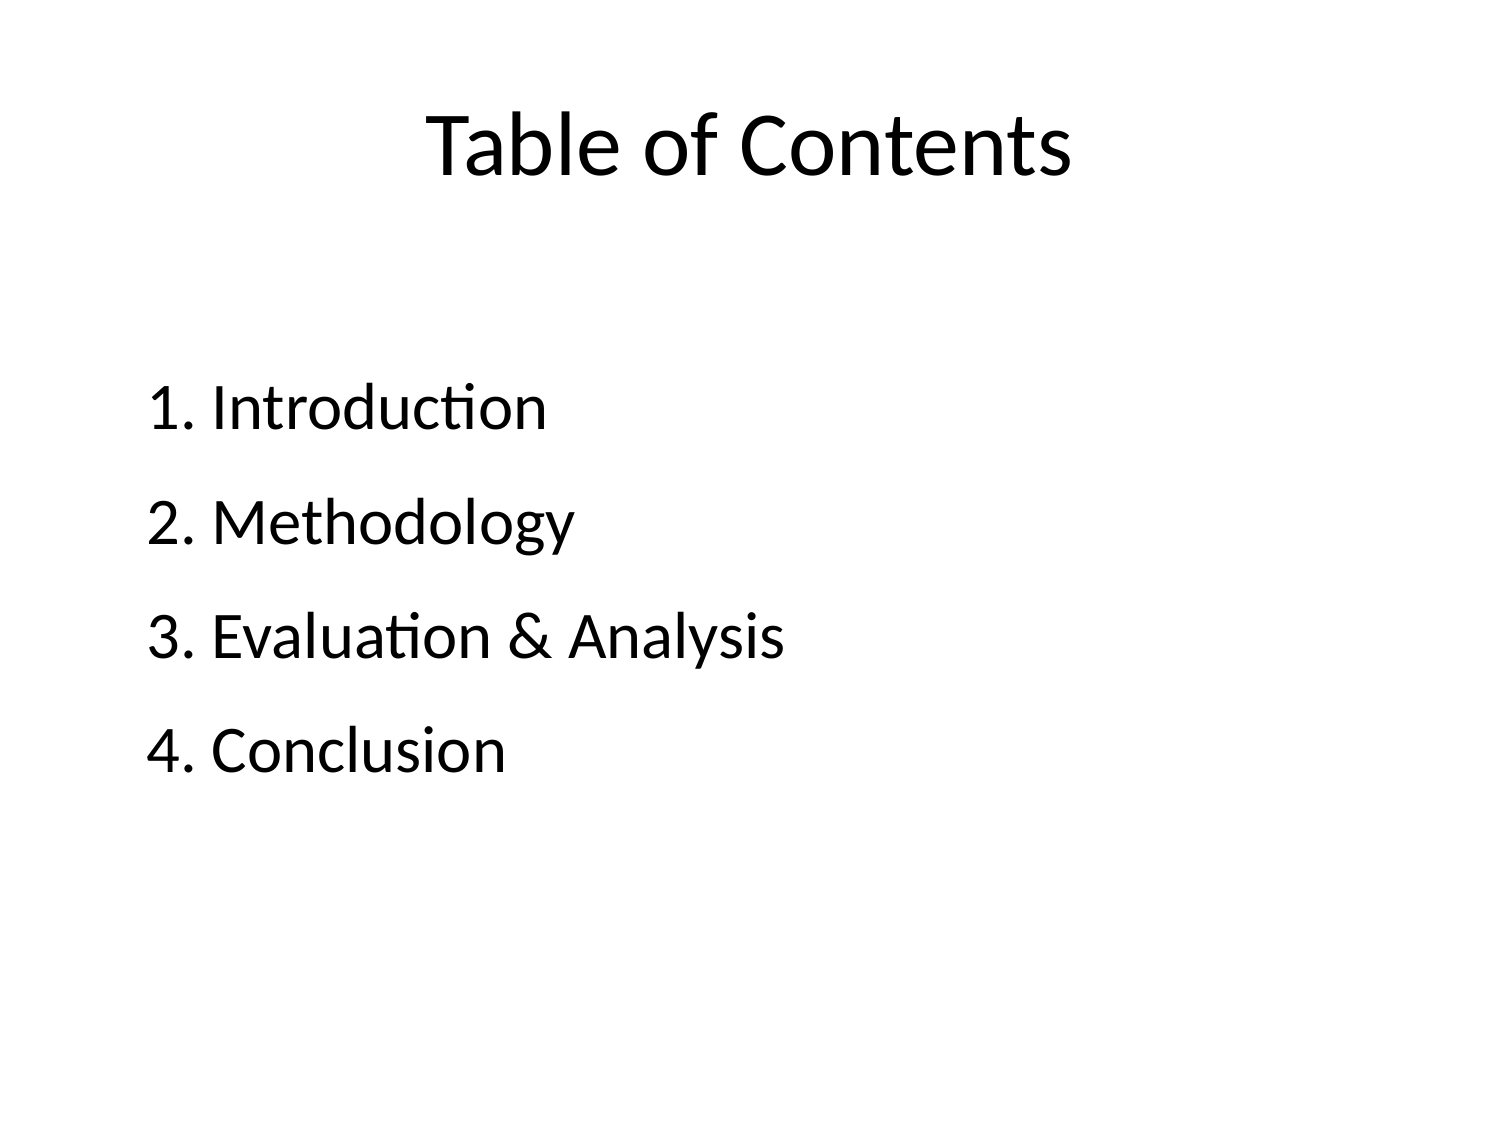

# Table of Contents
1. Introduction
2. Methodology
3. Evaluation & Analysis
4. Conclusion